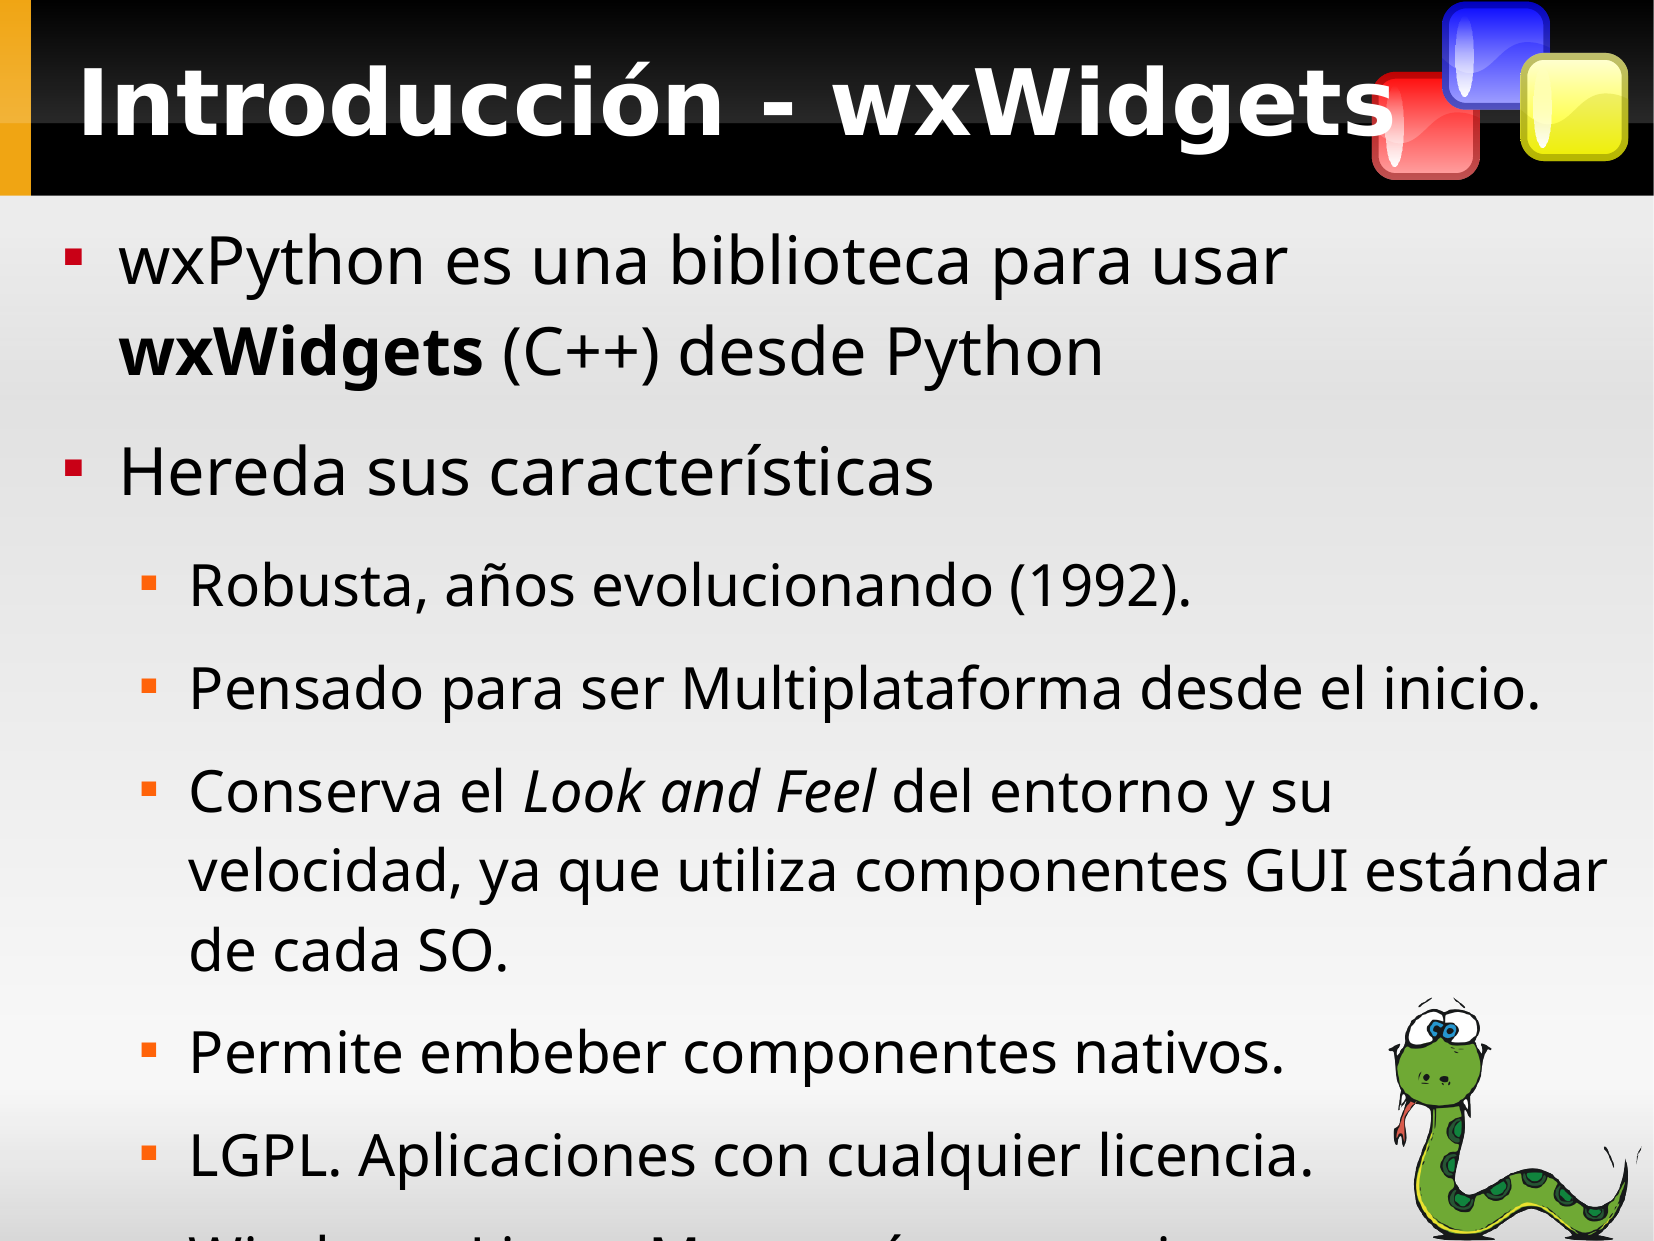

# Introducción - wxWidgets
wxPython es una biblioteca para usar wxWidgets (C++) desde Python
Hereda sus características
Robusta, años evolucionando (1992).
Pensado para ser Multiplataforma desde el inicio.
Conserva el Look and Feel del entorno y su velocidad, ya que utiliza componentes GUI estándar de cada SO.
Permite embeber componentes nativos.
LGPL. Aplicaciones con cualquier licencia.
Windows, Linux, Mac y más con casi
el mismo código fuente, sólo recompilando.